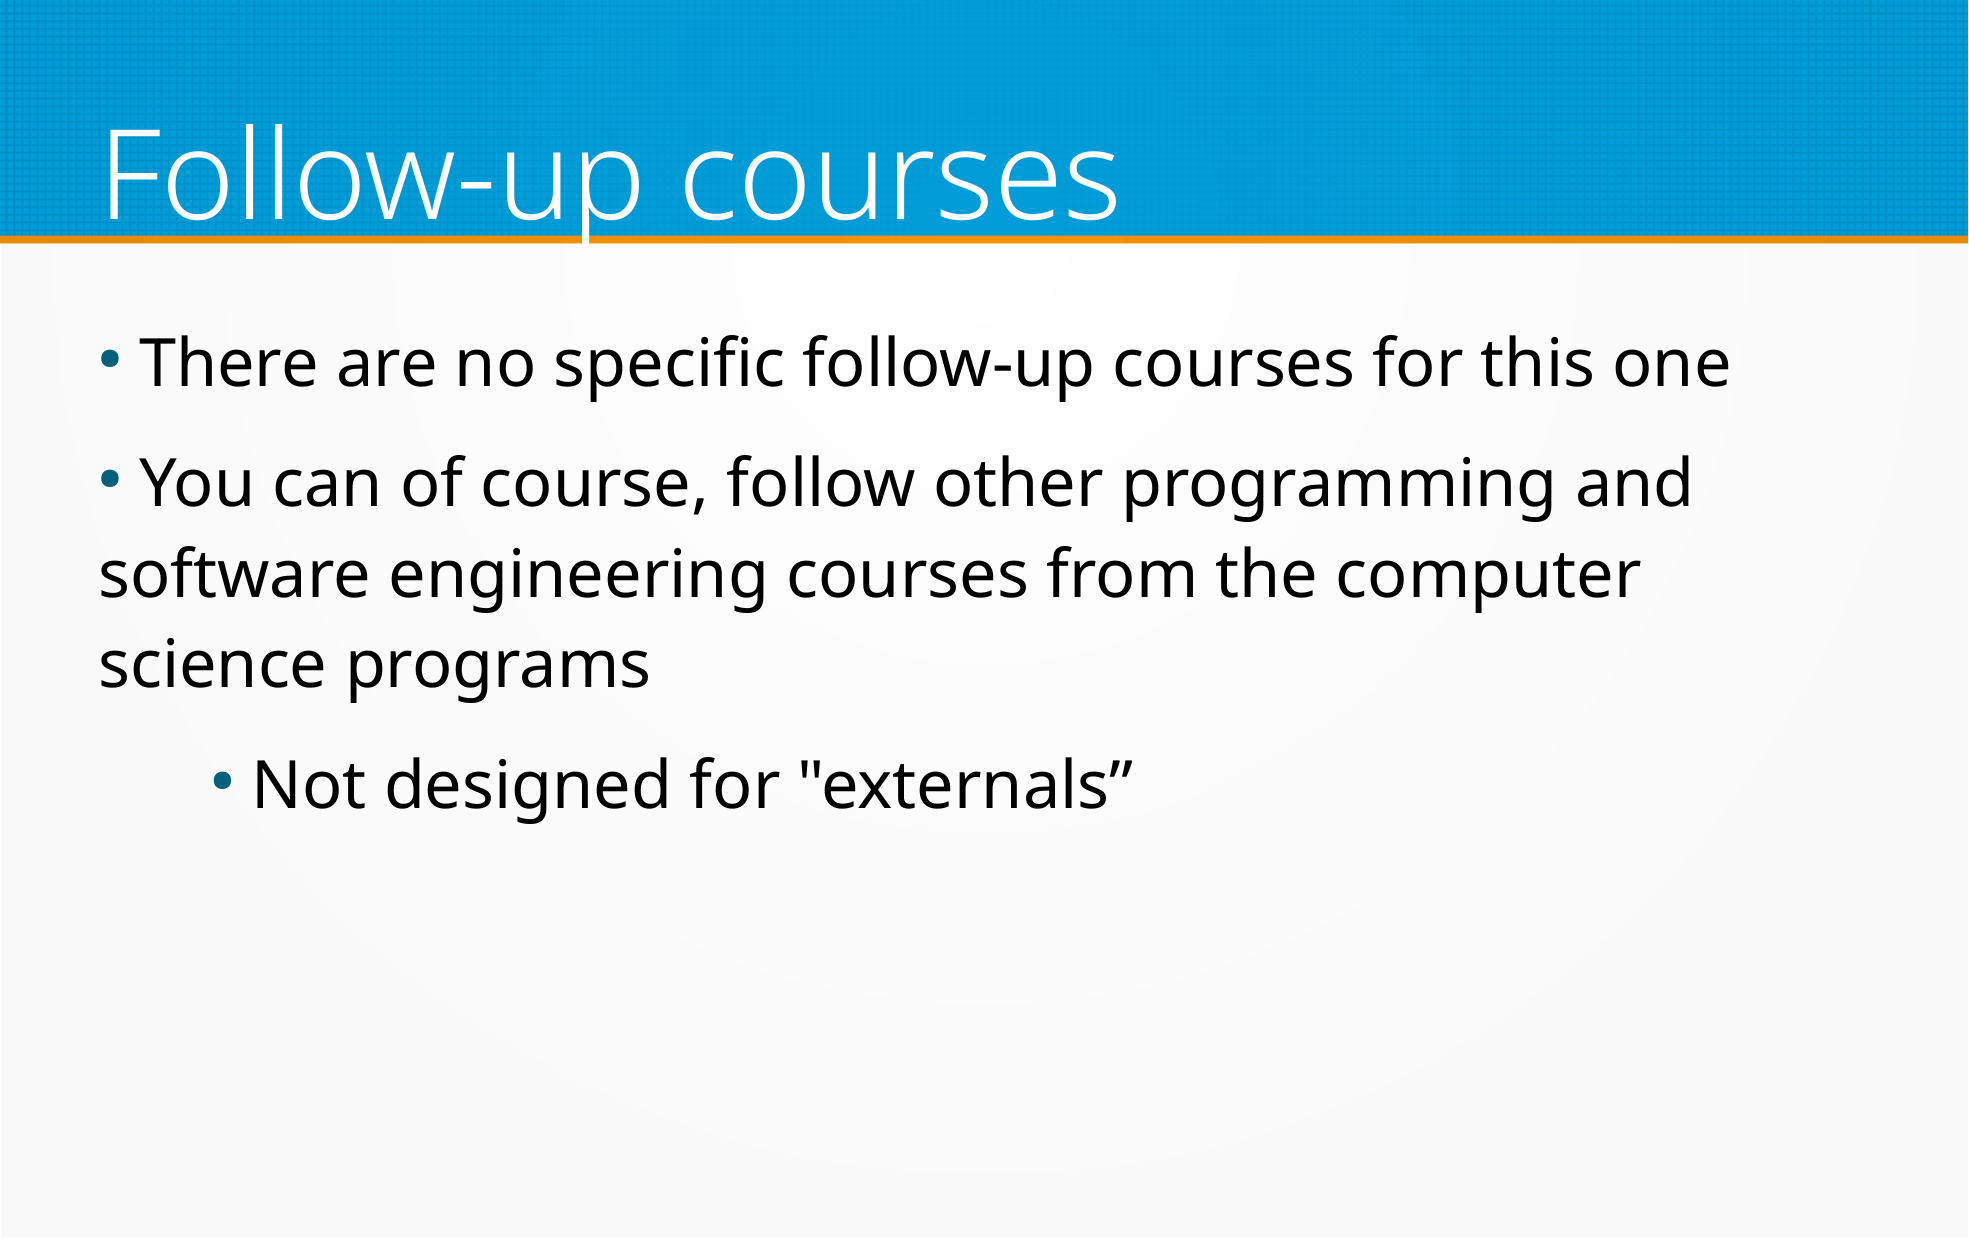

# Follow-up courses
 There are no specific follow-up courses for this one
 You can of course, follow other programming and software engineering courses from the computer science programs
 Not designed for "externals”